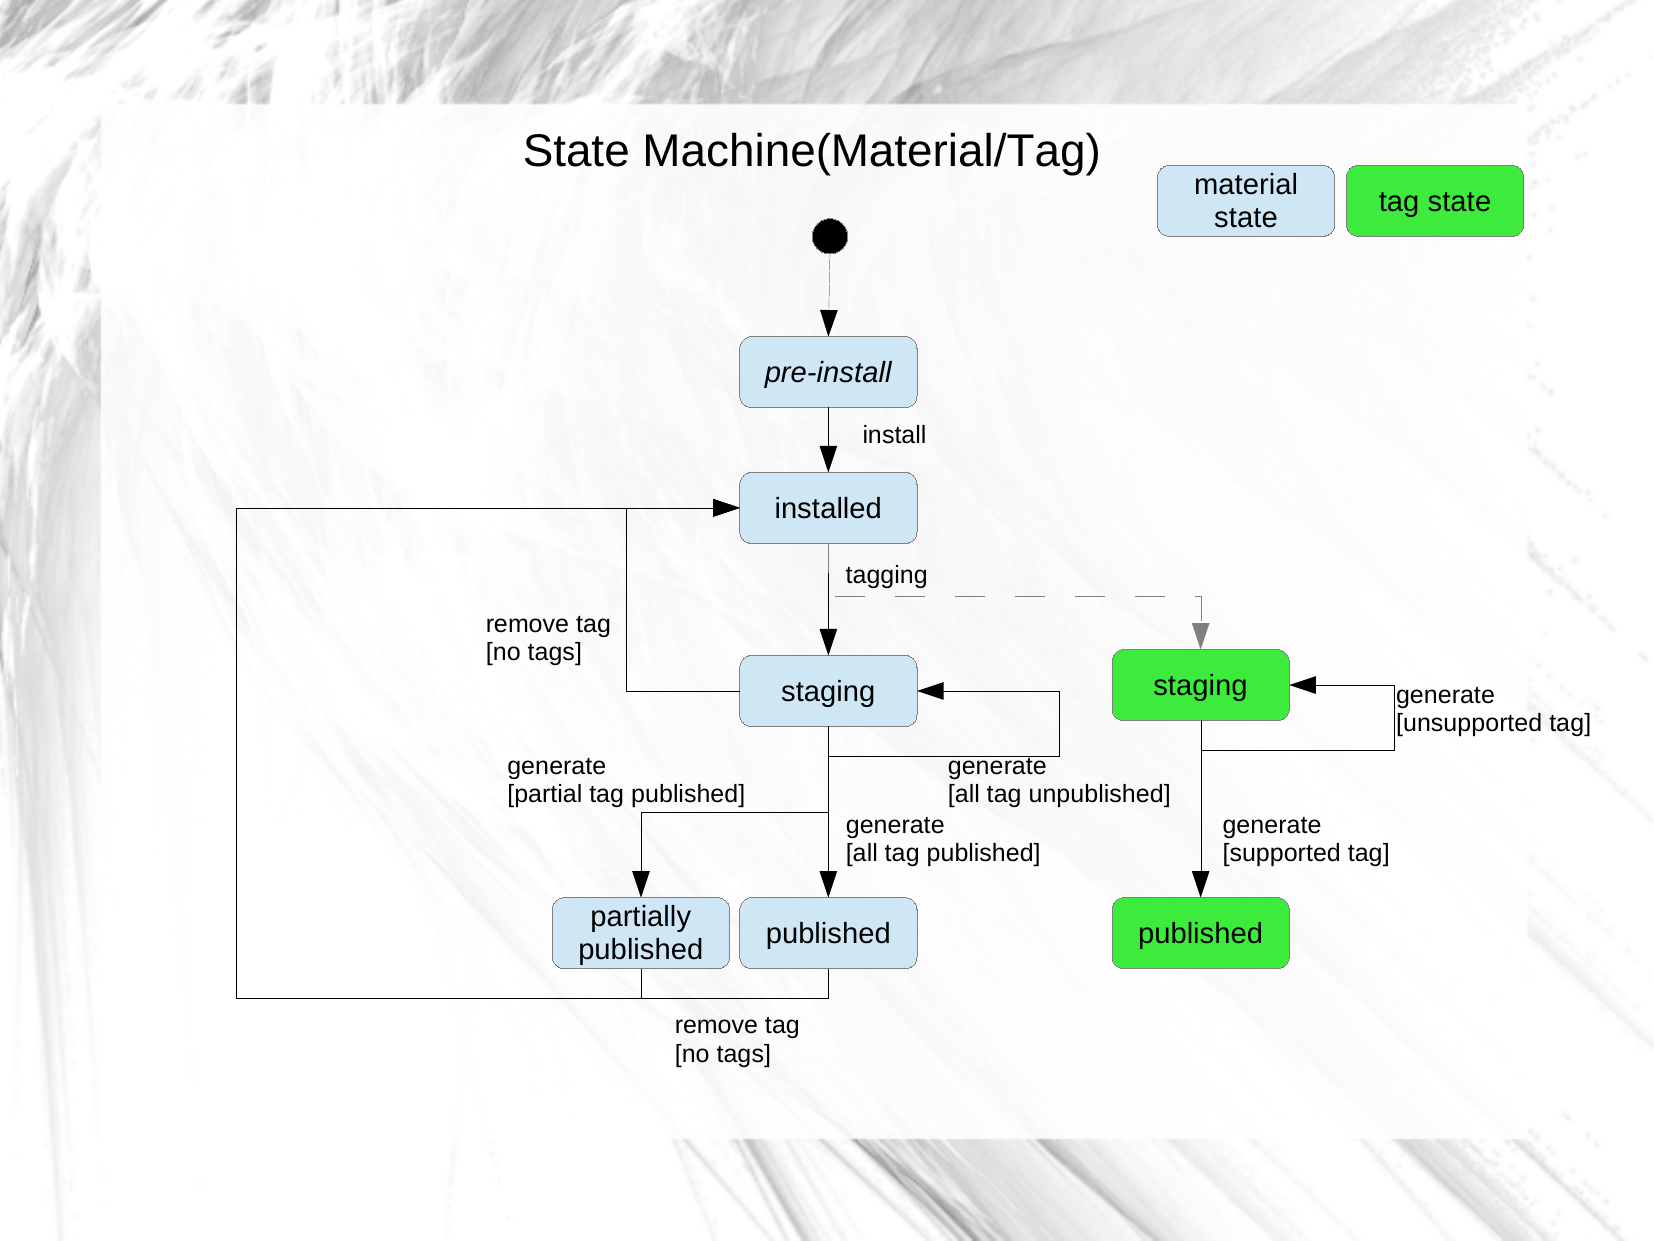

# State Machine(Material/Tag)
material
state
tag state
pre-install
install
installed
tagging
remove tag
[no tags]
staging
staging
generate
[unsupported tag]
generate
[partial tag published]
generate
[all tag unpublished]
generate
[all tag published]
generate
[supported tag]
partially
published
published
published
remove tag
[no tags]